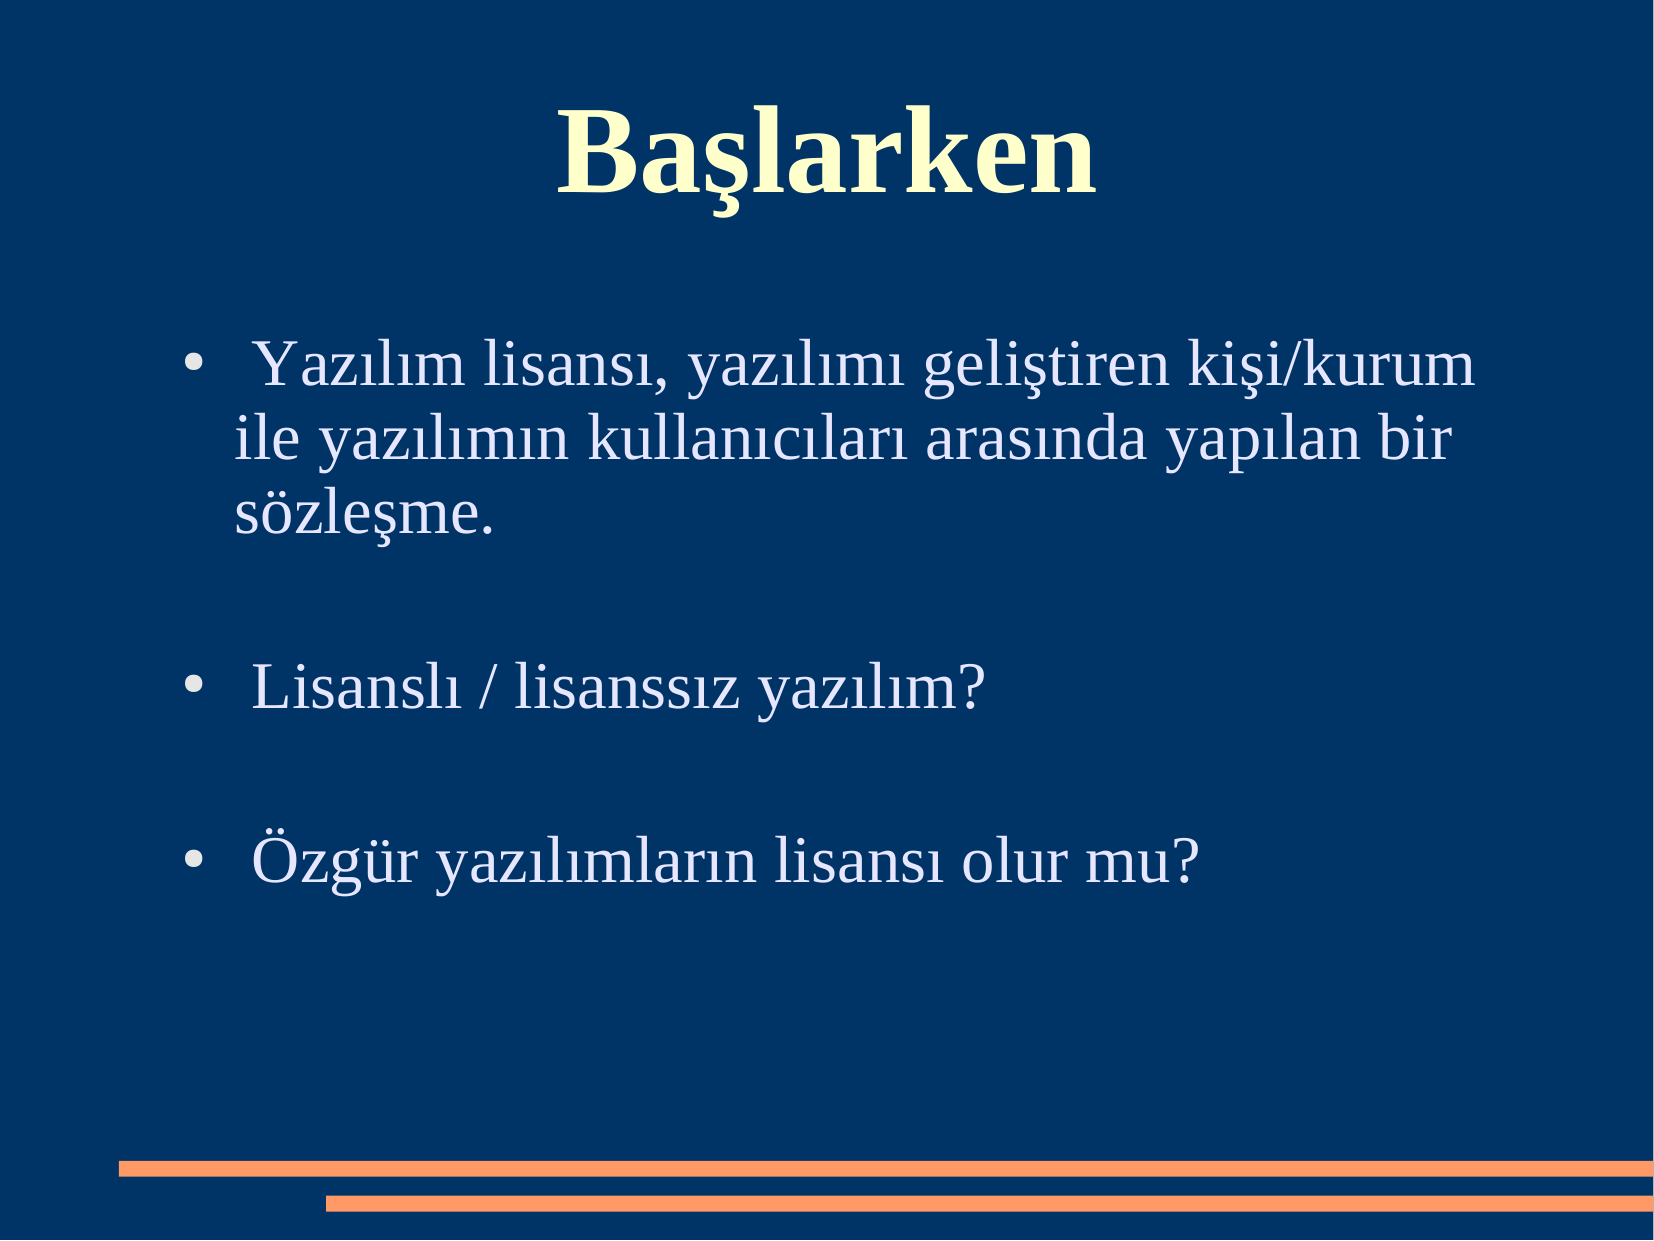

# Başlarken
 Yazılım lisansı, yazılımı geliştiren kişi/kurum ile yazılımın kullanıcıları arasında yapılan bir sözleşme.
 Lisanslı / lisanssız yazılım?
 Özgür yazılımların lisansı olur mu?